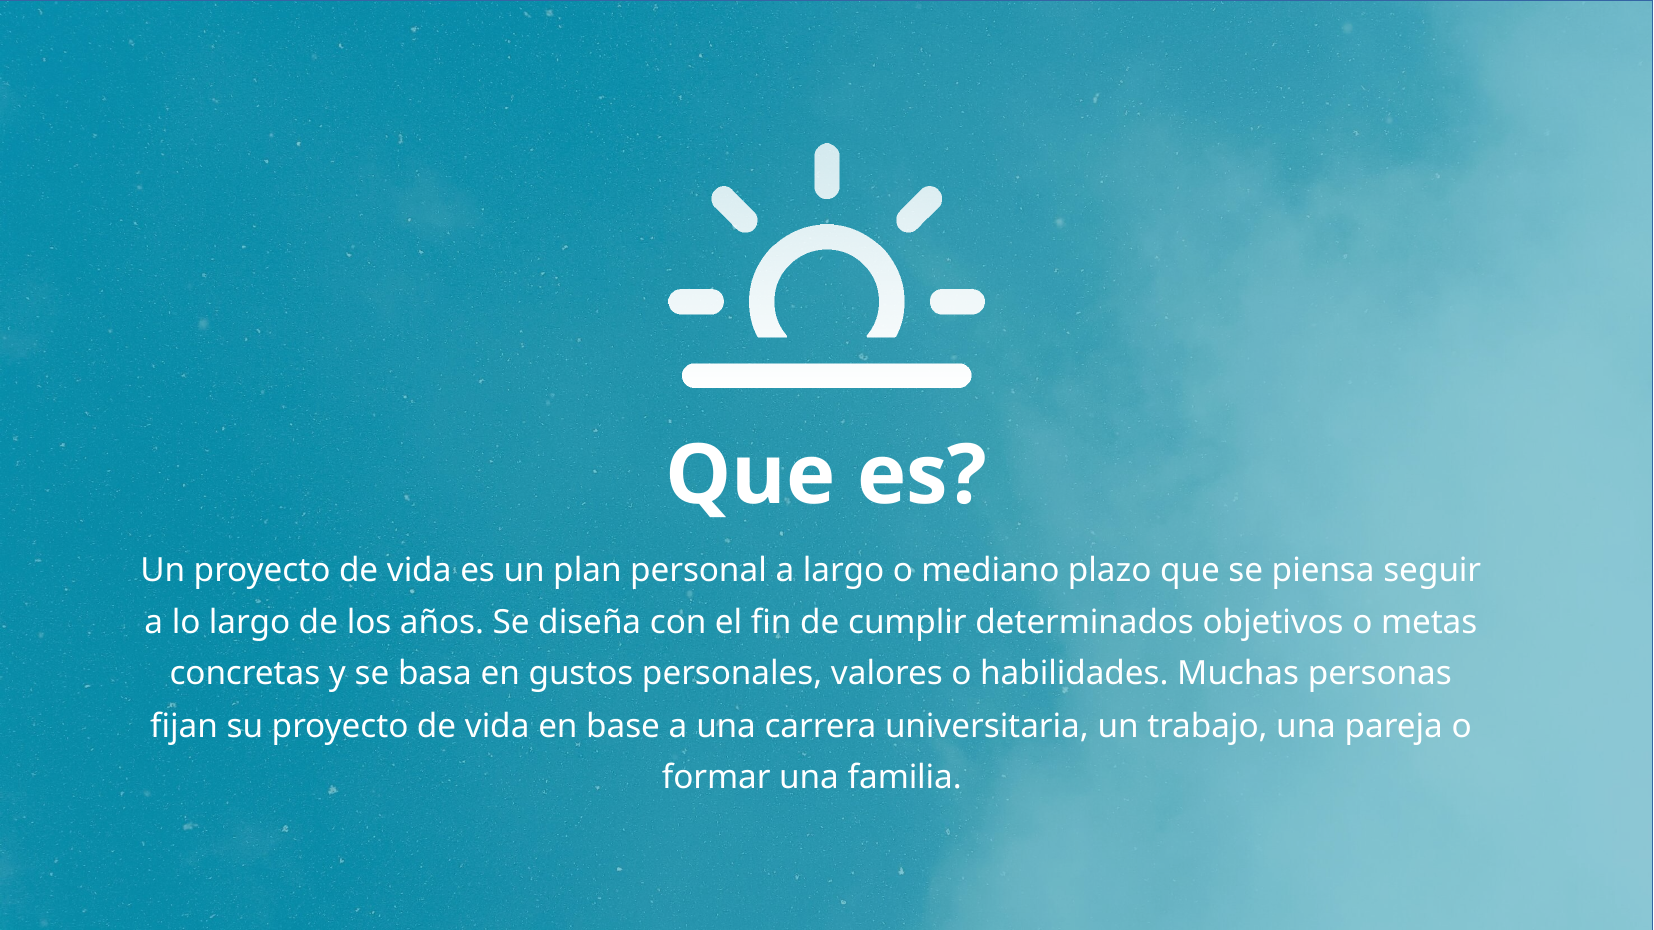

# Que es?
Un proyecto de vida es un plan personal a largo o mediano plazo que se piensa seguir a lo largo de los años. Se diseña con el fin de cumplir determinados objetivos o metas concretas y se basa en gustos personales, valores o habilidades. Muchas personas fijan su proyecto de vida en base a una carrera universitaria, un trabajo, una pareja o formar una familia.